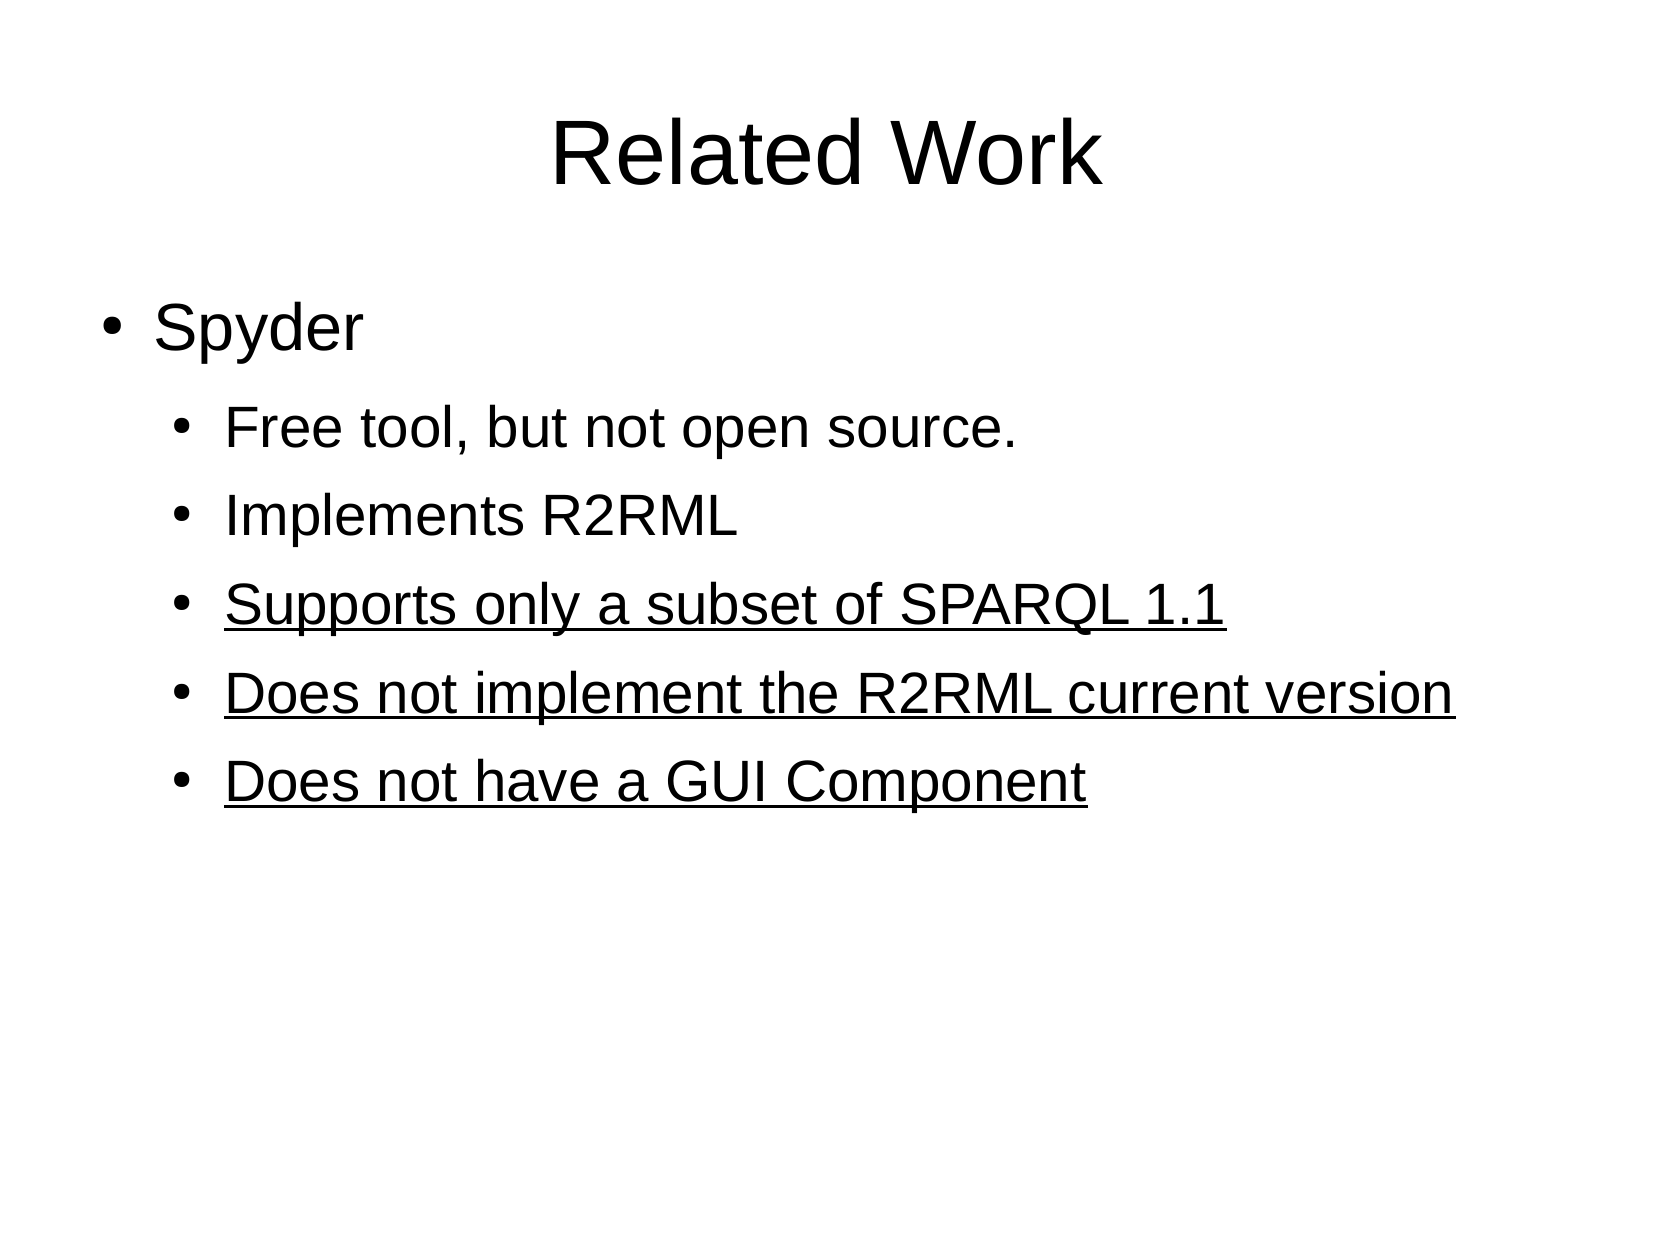

# Related Work
Spyder
Free tool, but not open source.
Implements R2RML
Supports only a subset of SPARQL 1.1
Does not implement the R2RML current version
Does not have a GUI Component